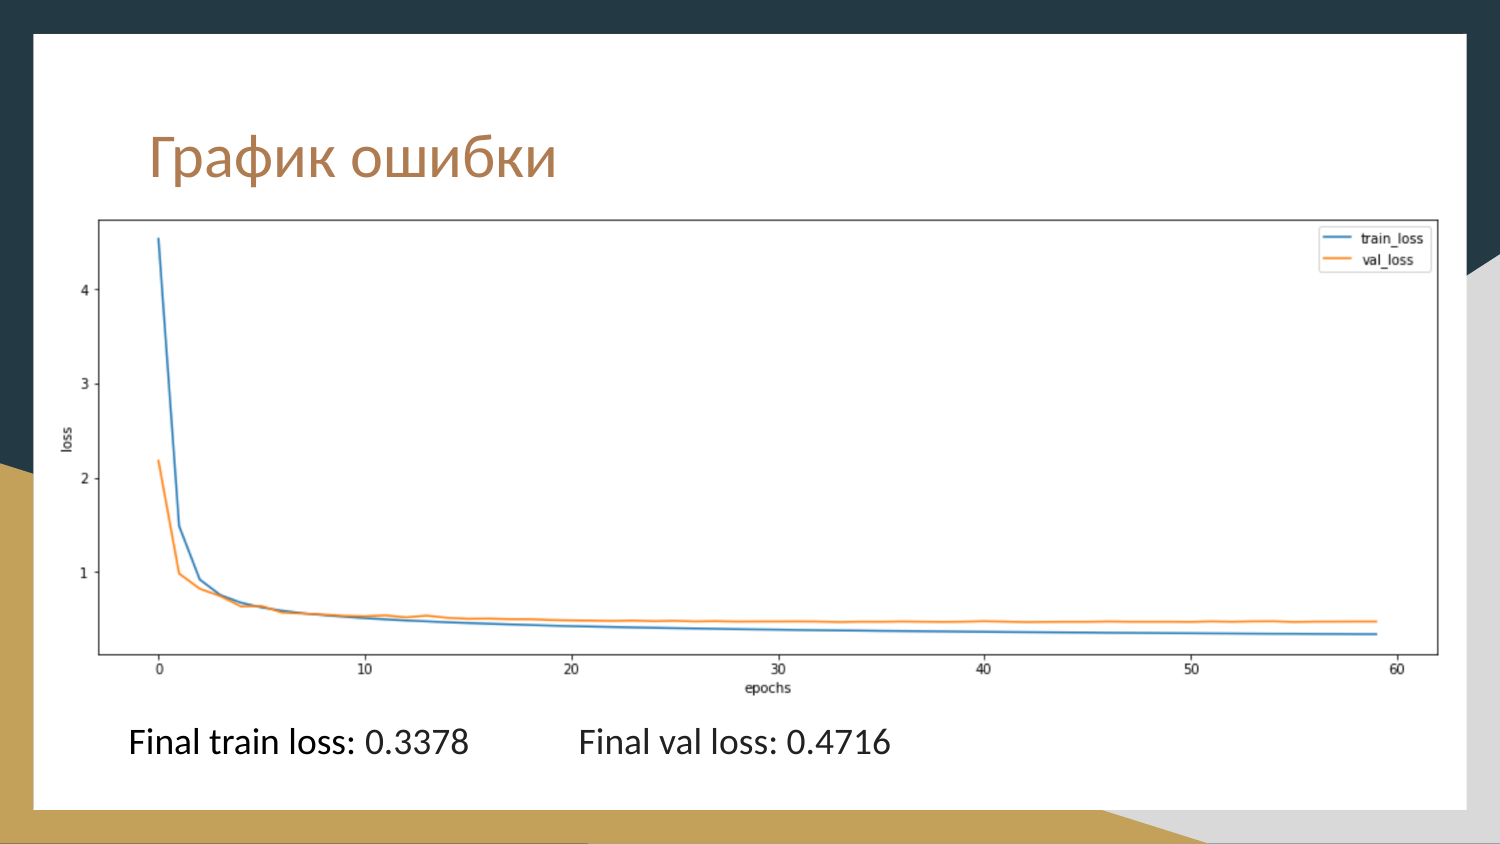

# График ошибки
Final train loss: 0.3378		Final val loss: 0.4716